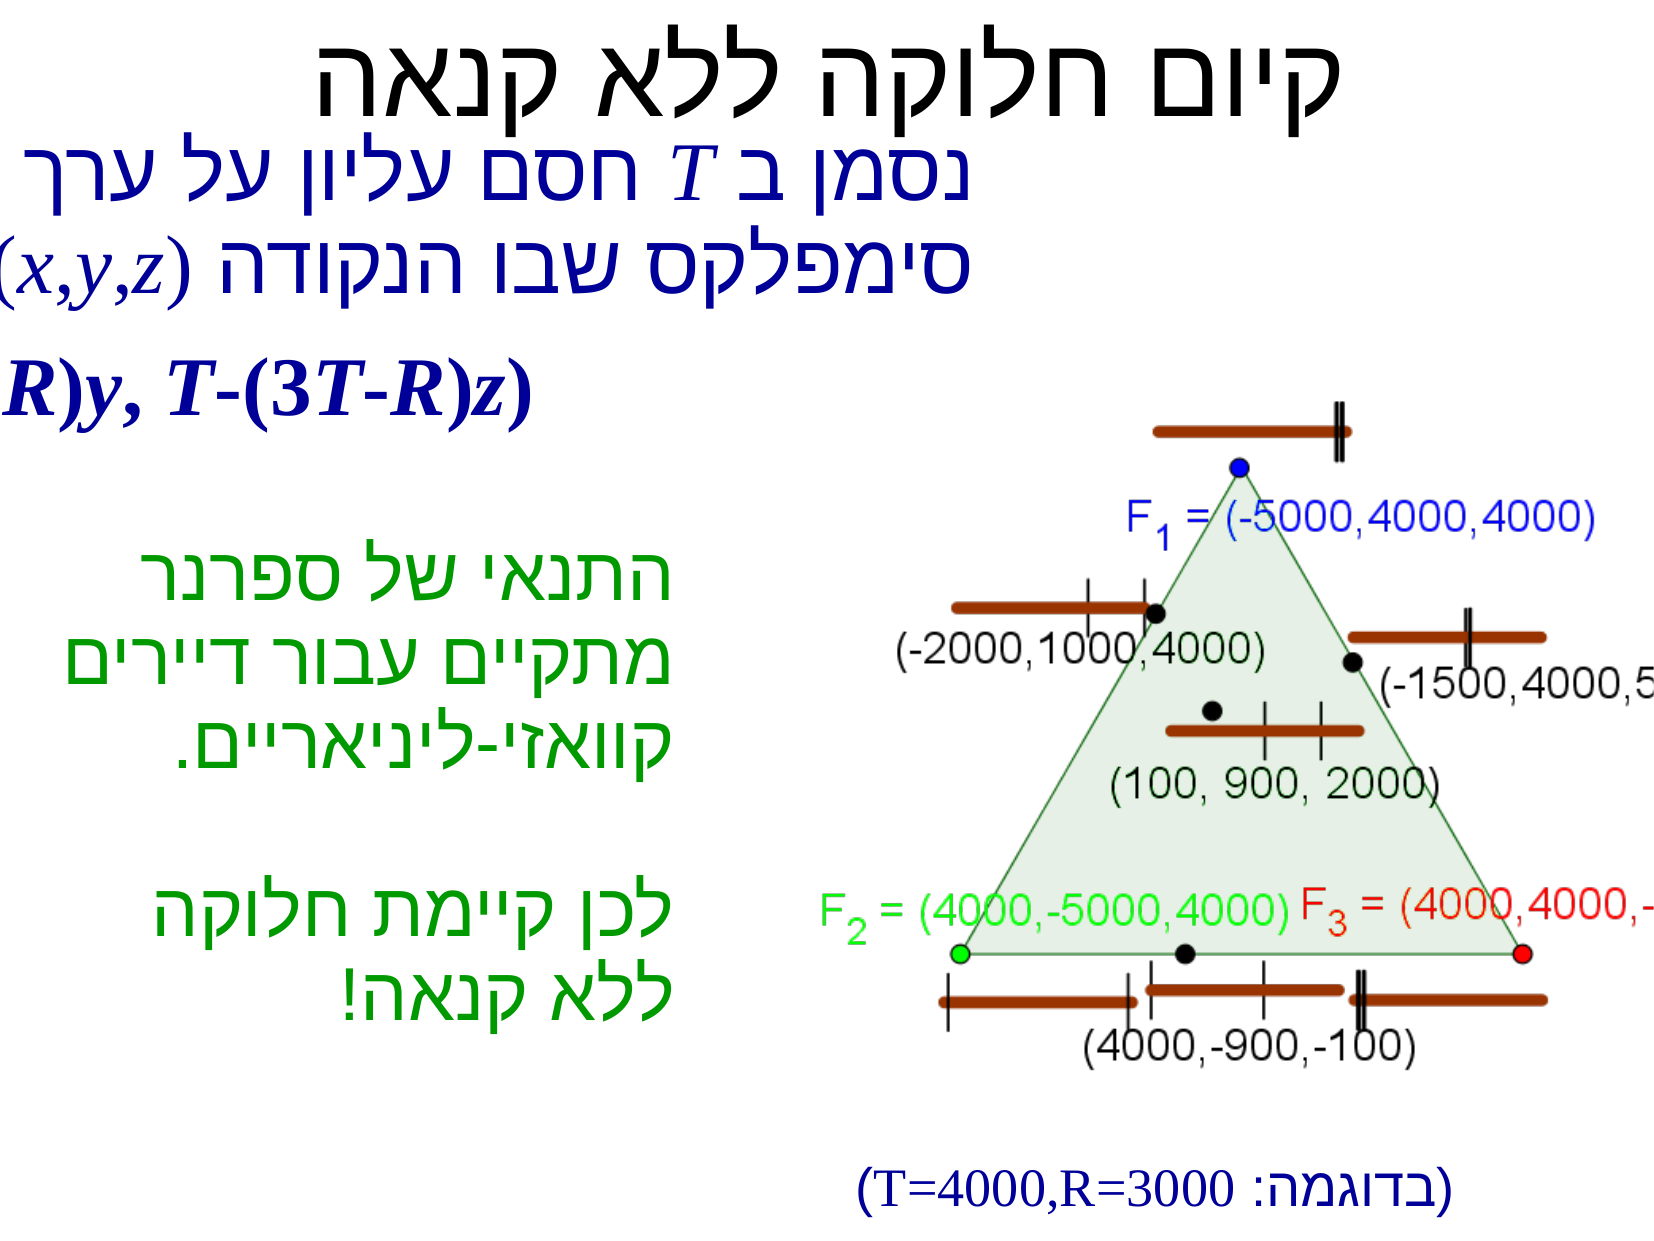

# קיום חלוקה ללא קנאה
נסמן ב T חסם עליון על ערך של חדר. נבנה סימפלקס שבו הנקודה (x,y,z) מקבילה לשכ"ד:
(T-(3T-R)x, T-(3T-R)y, T-(3T-R)z)
התנאי של ספרנר מתקיים עבור דיירים קוואזי-ליניאריים.
לכן קיימת חלוקה ללא קנאה!
(בדוגמה: T=4000,R=3000)